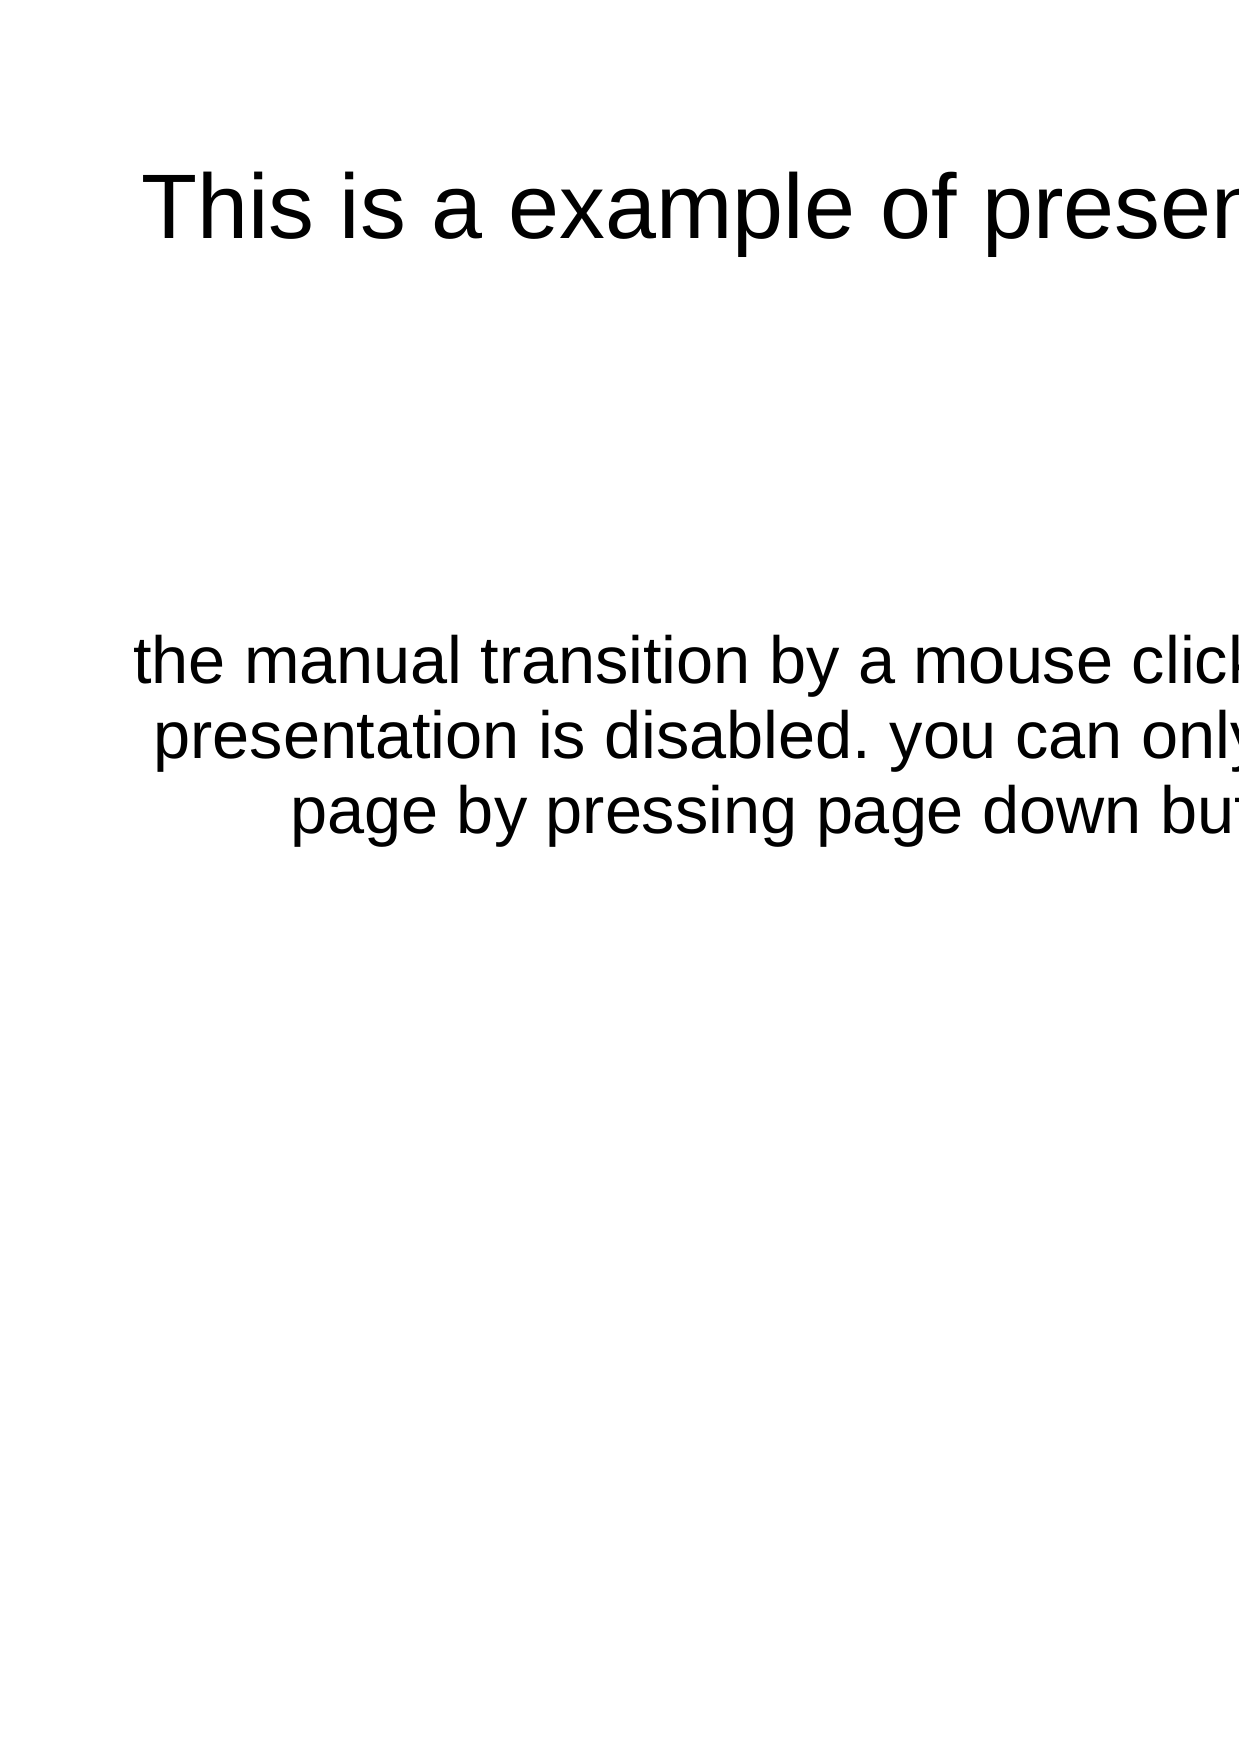

# This is a example of presentation.
the manual transition by a mouse click during a presentation is disabled. you can only change page by pressing page down button.